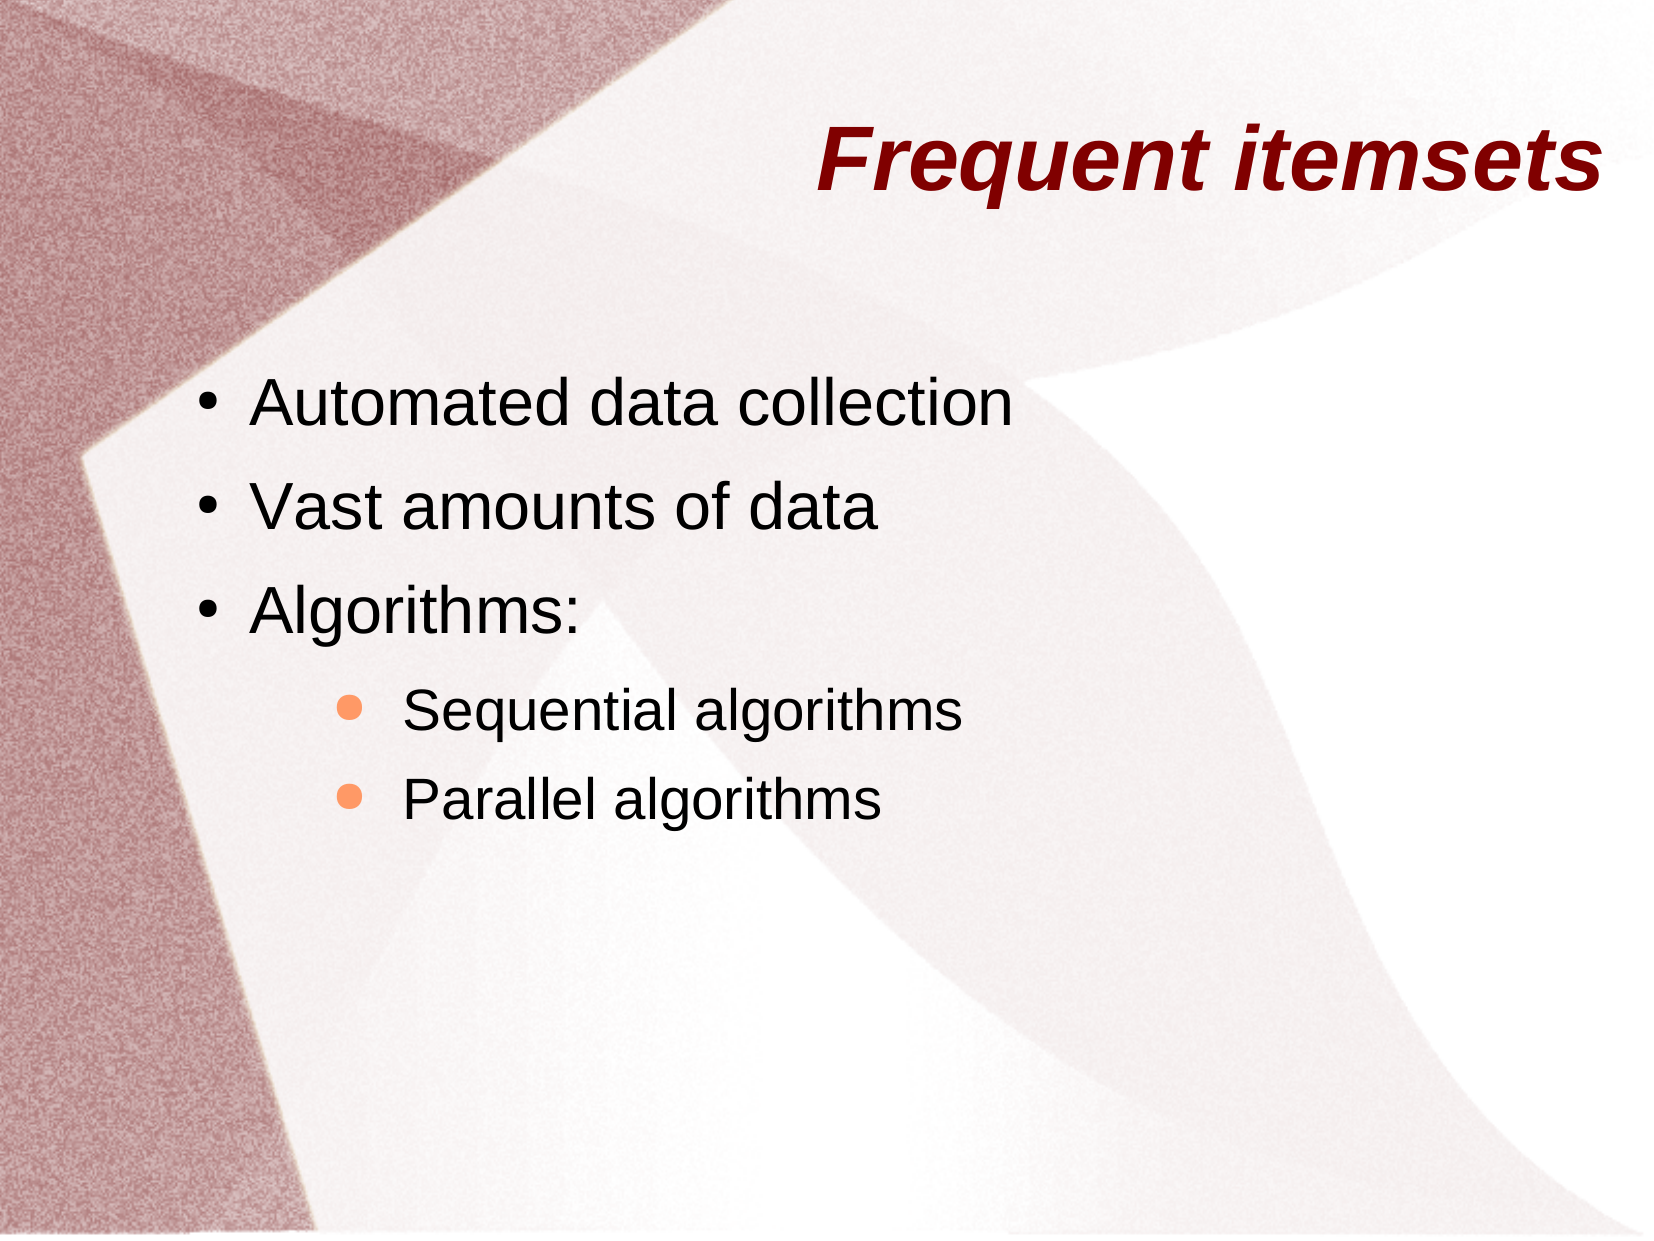

# Frequent itemsets
Automated data collection
Vast amounts of data
Algorithms:
Sequential algorithms
Parallel algorithms